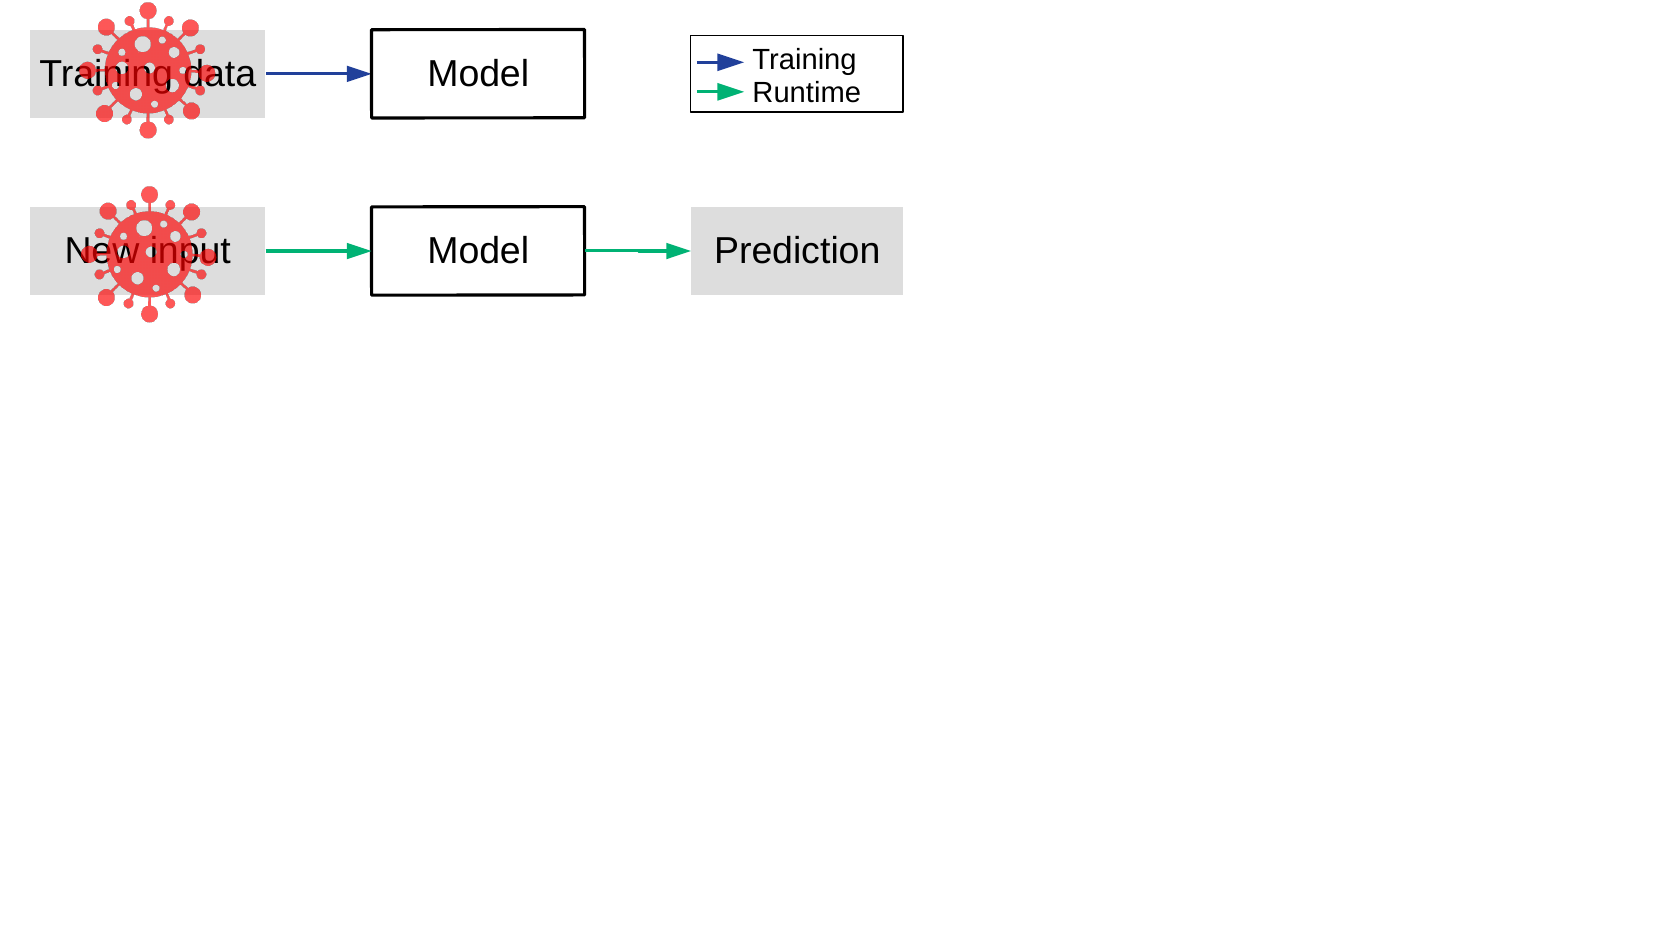

Training data
Model
Training
Runtime
New input
Prediction
Model